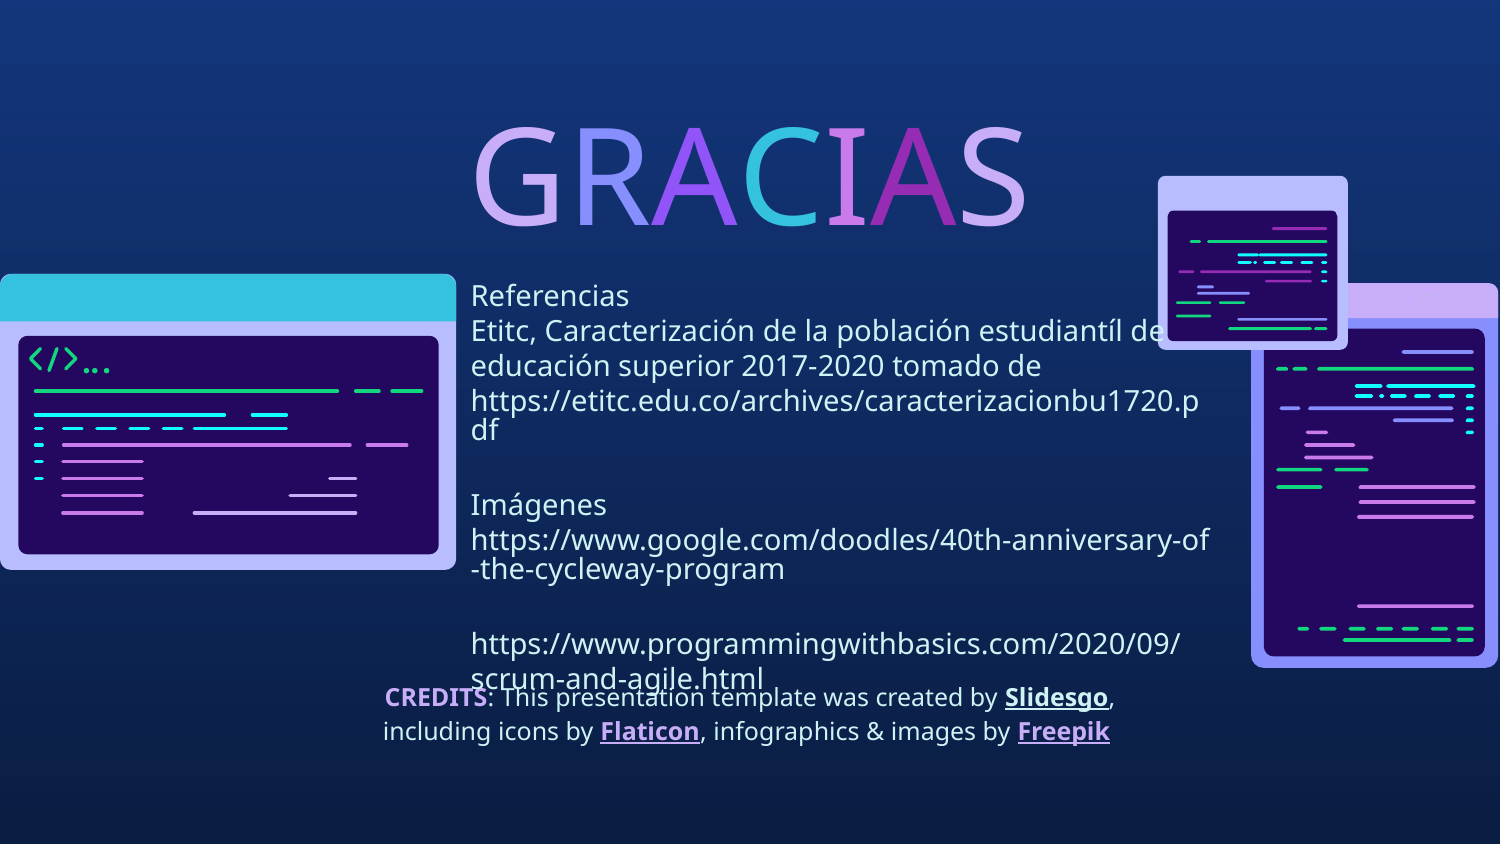

# GRACIAS
Referencias
Etitc, Caracterización de la población estudiantíl de educación superior 2017-2020 tomado de https://etitc.edu.co/archives/caracterizacionbu1720.pdf
Imágenes
https://www.google.com/doodles/40th-anniversary-of-the-cycleway-program
https://www.programmingwithbasics.com/2020/09/scrum-and-agile.html